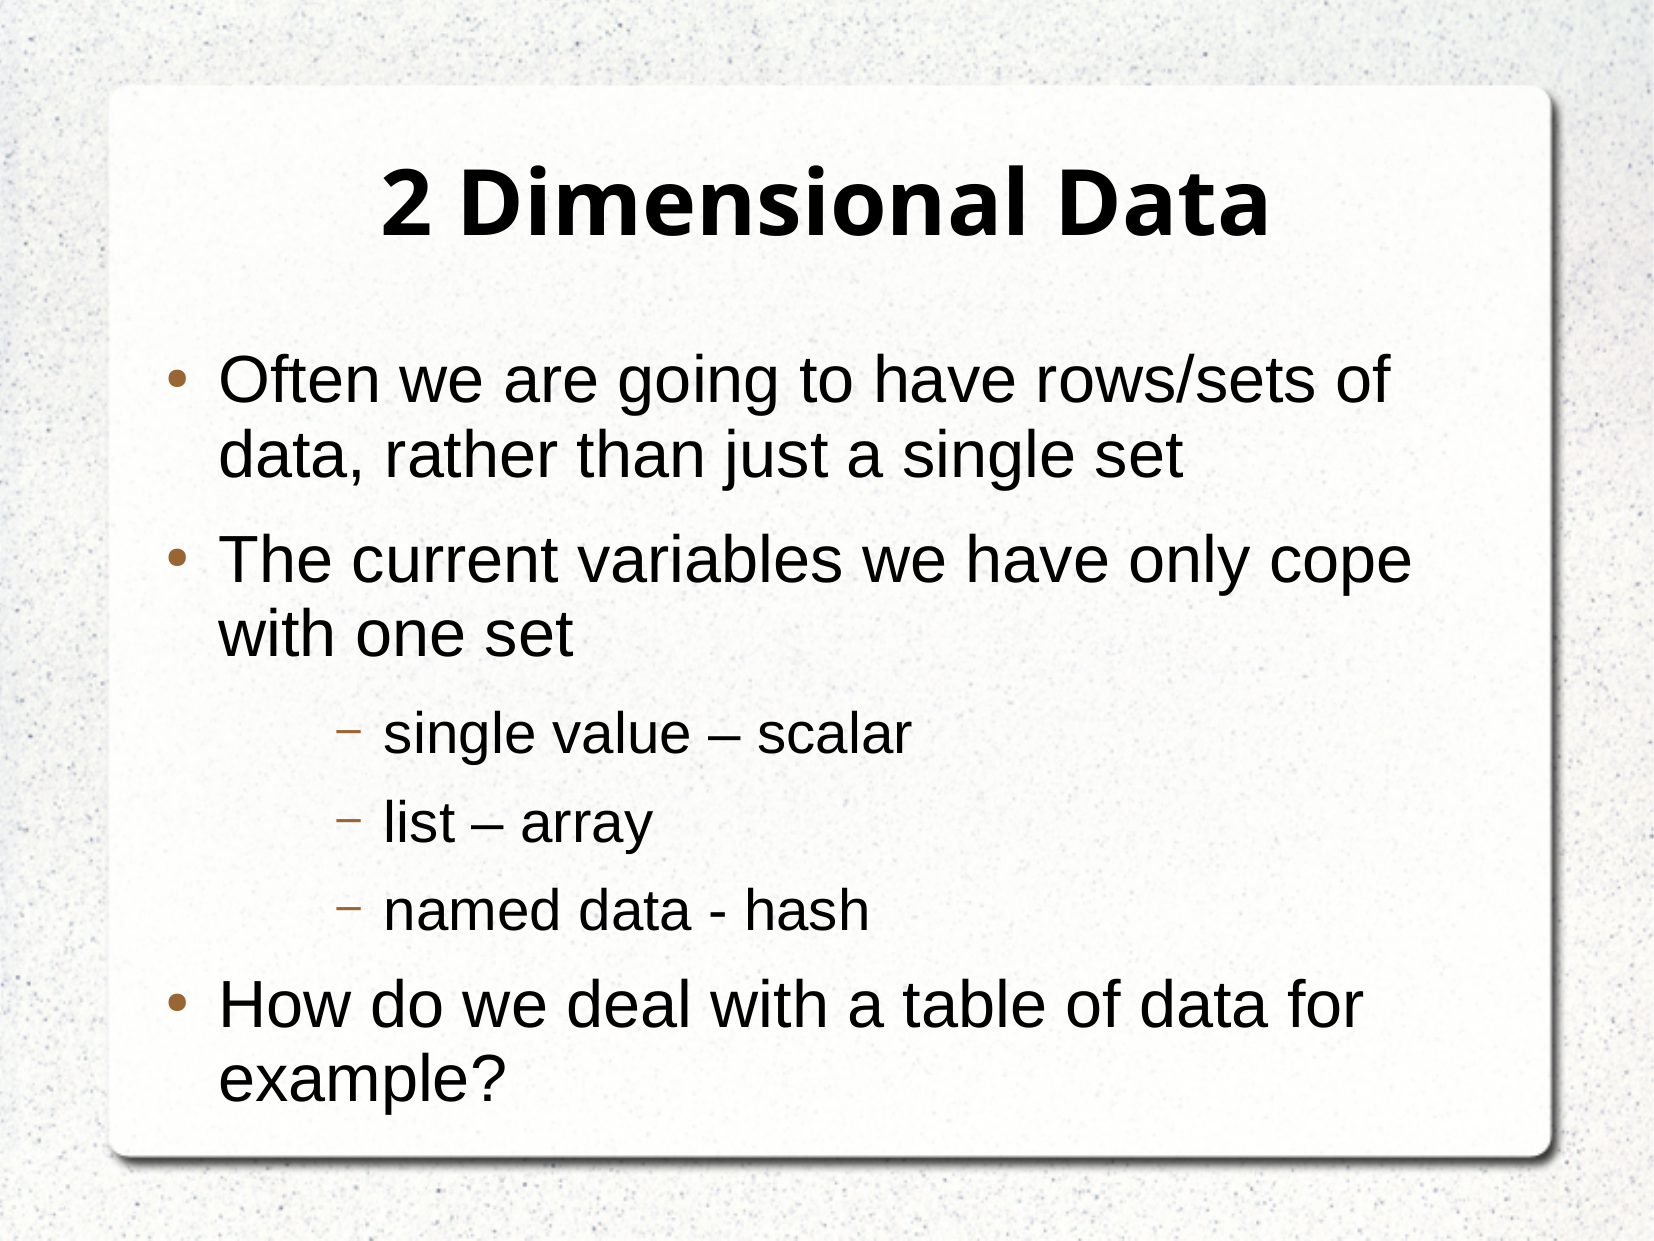

# 2 Dimensional Data
Often we are going to have rows/sets of data, rather than just a single set
The current variables we have only cope with one set
single value – scalar
list – array
named data - hash
How do we deal with a table of data for example?